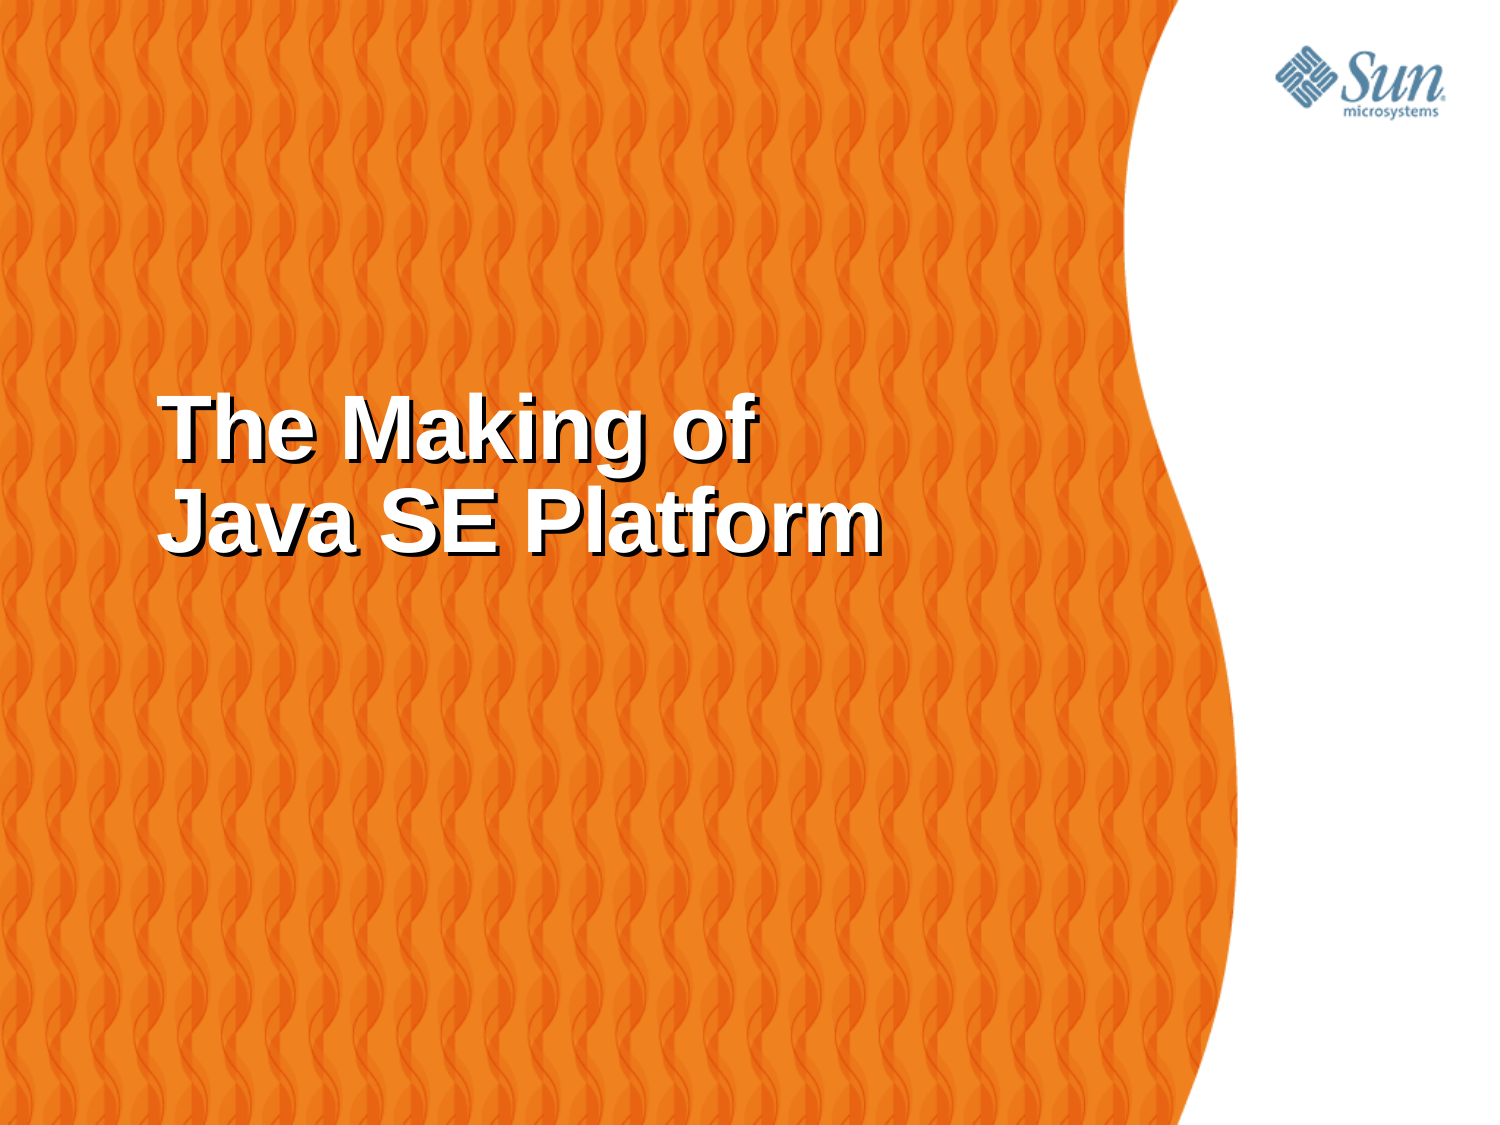

# The Making of Java SE Platform